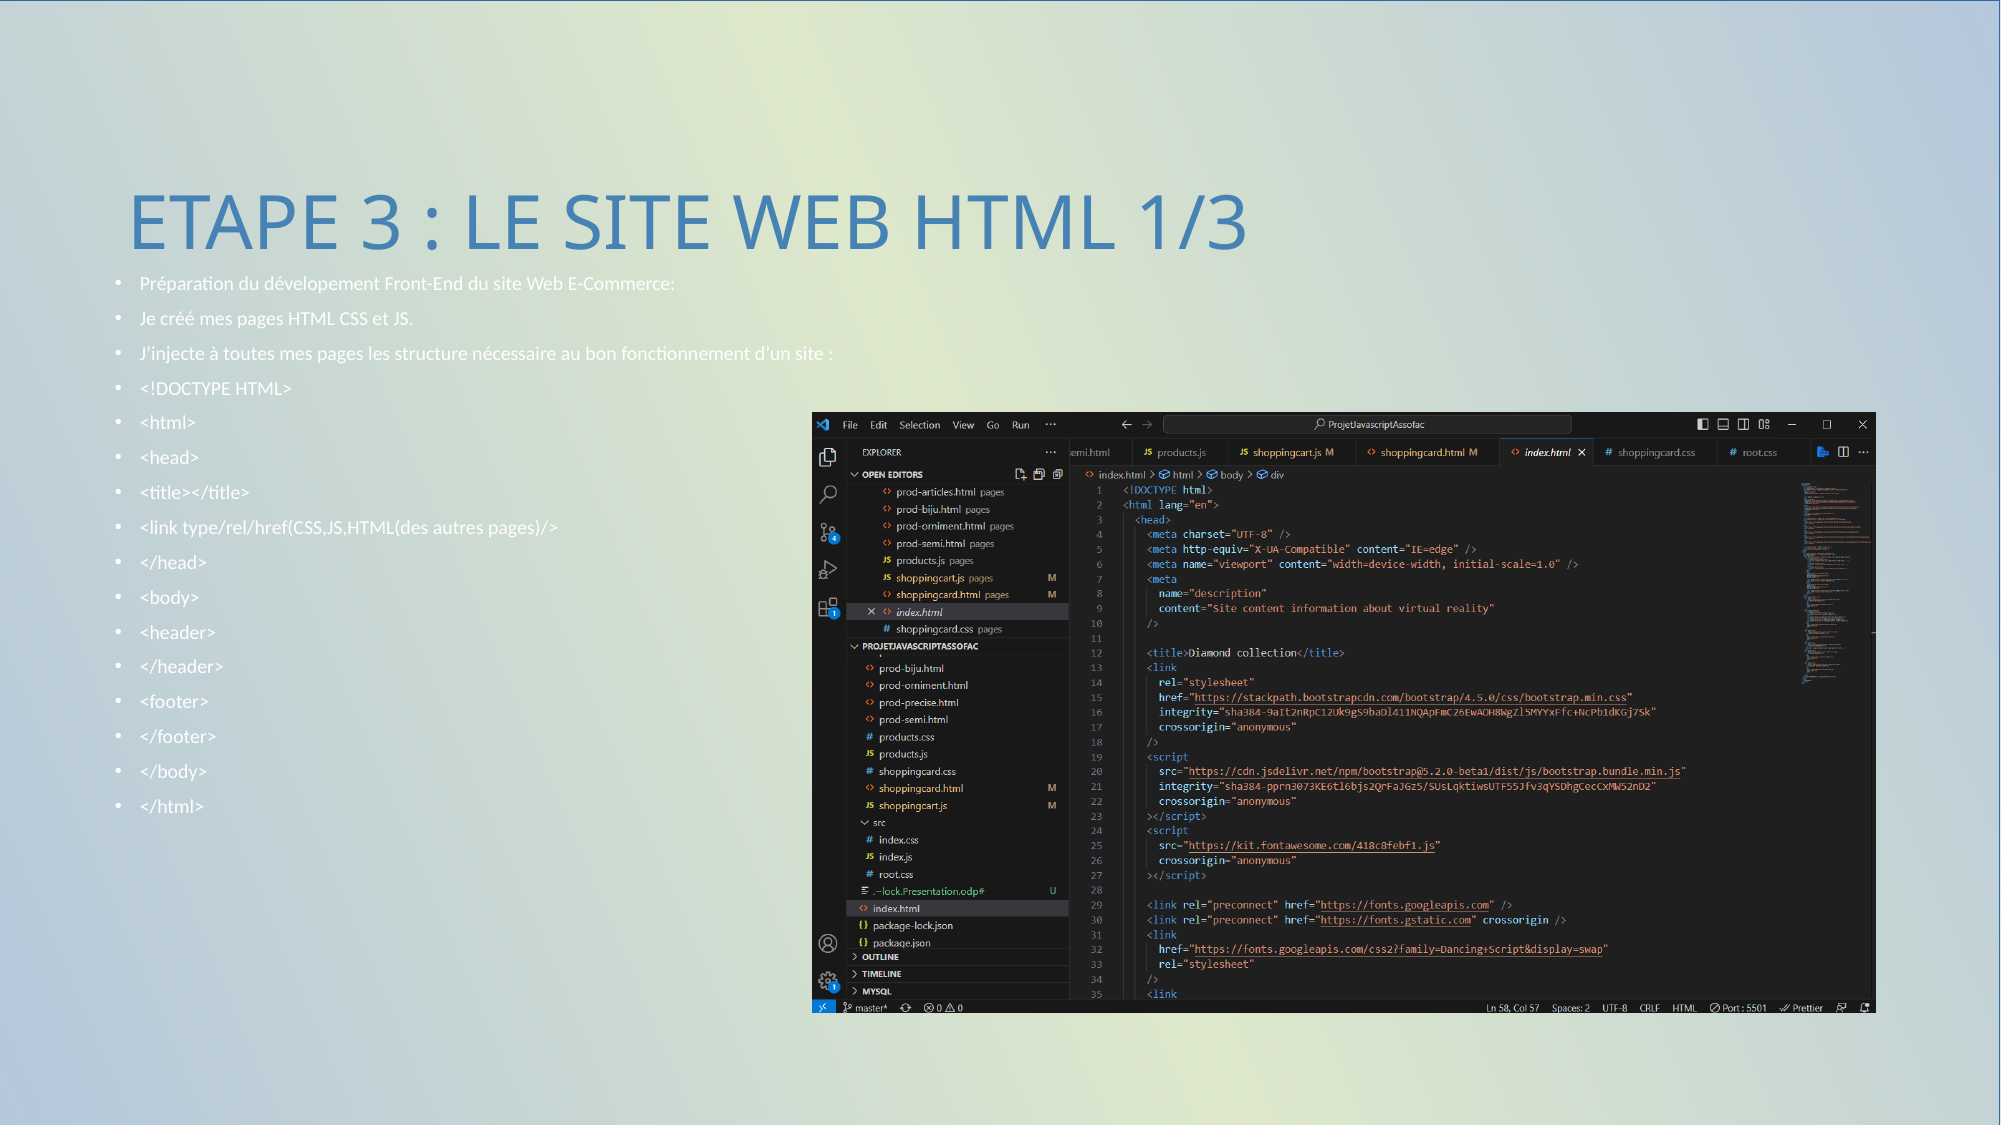

# ETAPE 3 : le site web HTML 1/3
Préparation du dévelopement Front-End du site Web E-Commerce:
Je créé mes pages HTML CSS et JS.
J’injecte à toutes mes pages les structure nécessaire au bon fonctionnement d’un site :
<!DOCTYPE HTML>
<html>
<head>
<title></title>
<link type/rel/href(CSS,JS,HTML(des autres pages)/>
</head>
<body>
<header>
</header>
</footer>
</body>
</html>